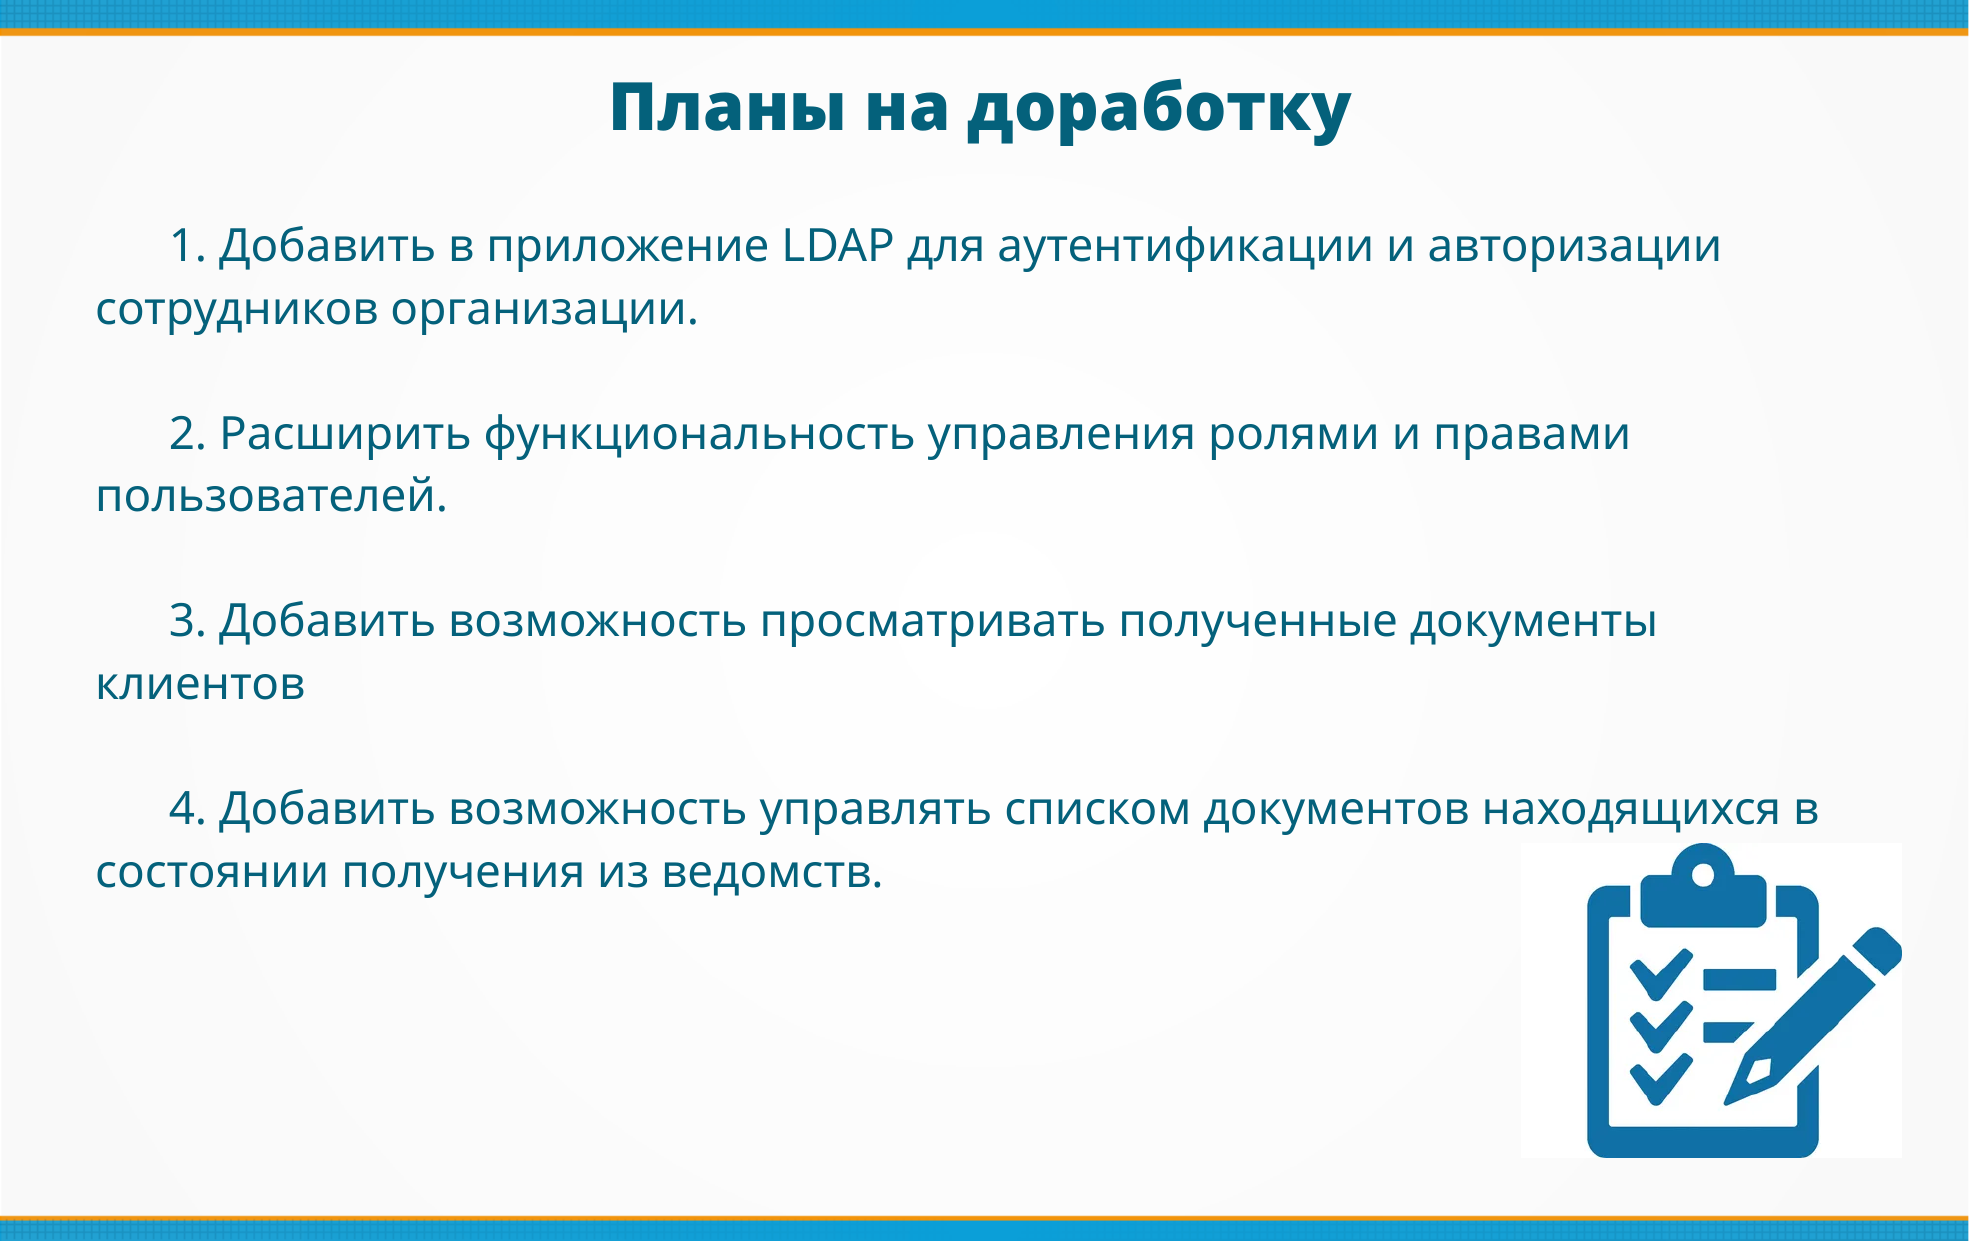

Планы на доработку
	1. Добавить в приложение LDAP для аутентификации и авторизации сотрудников организации.
	2. Расширить функциональность управления ролями и правами пользователей.
	3. Добавить возможность просматривать полученные документы клиентов
	4. Добавить возможность управлять списком документов находящихся в состоянии получения из ведомств.